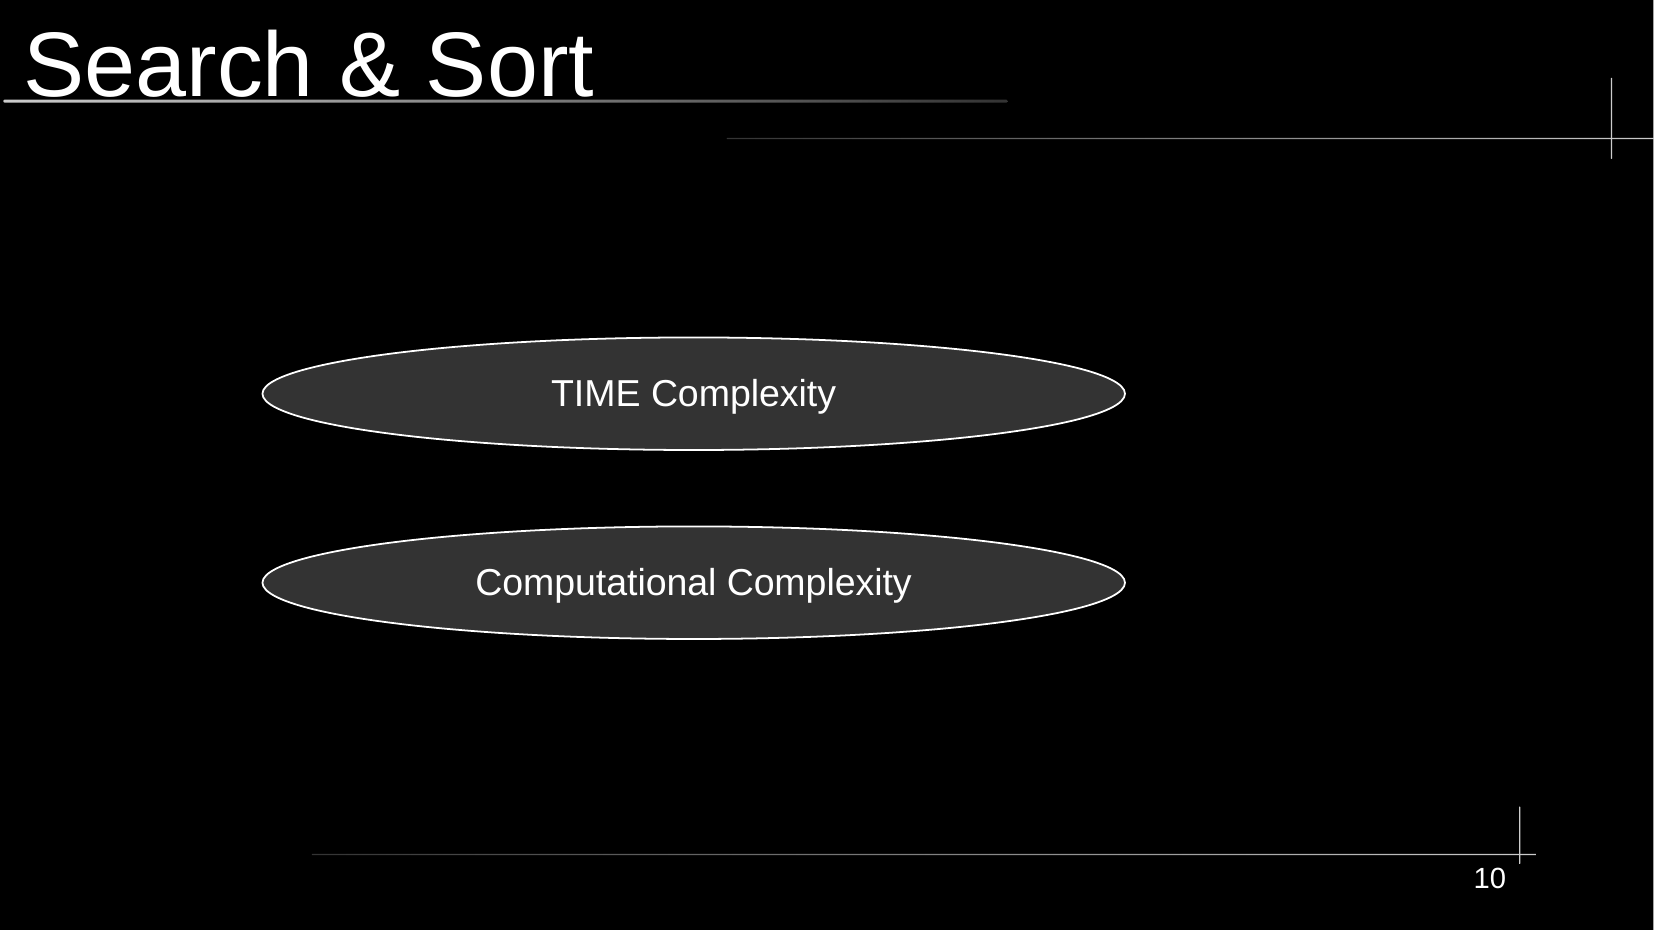

# Search & Sort
TIME Complexity
Computational Complexity
10